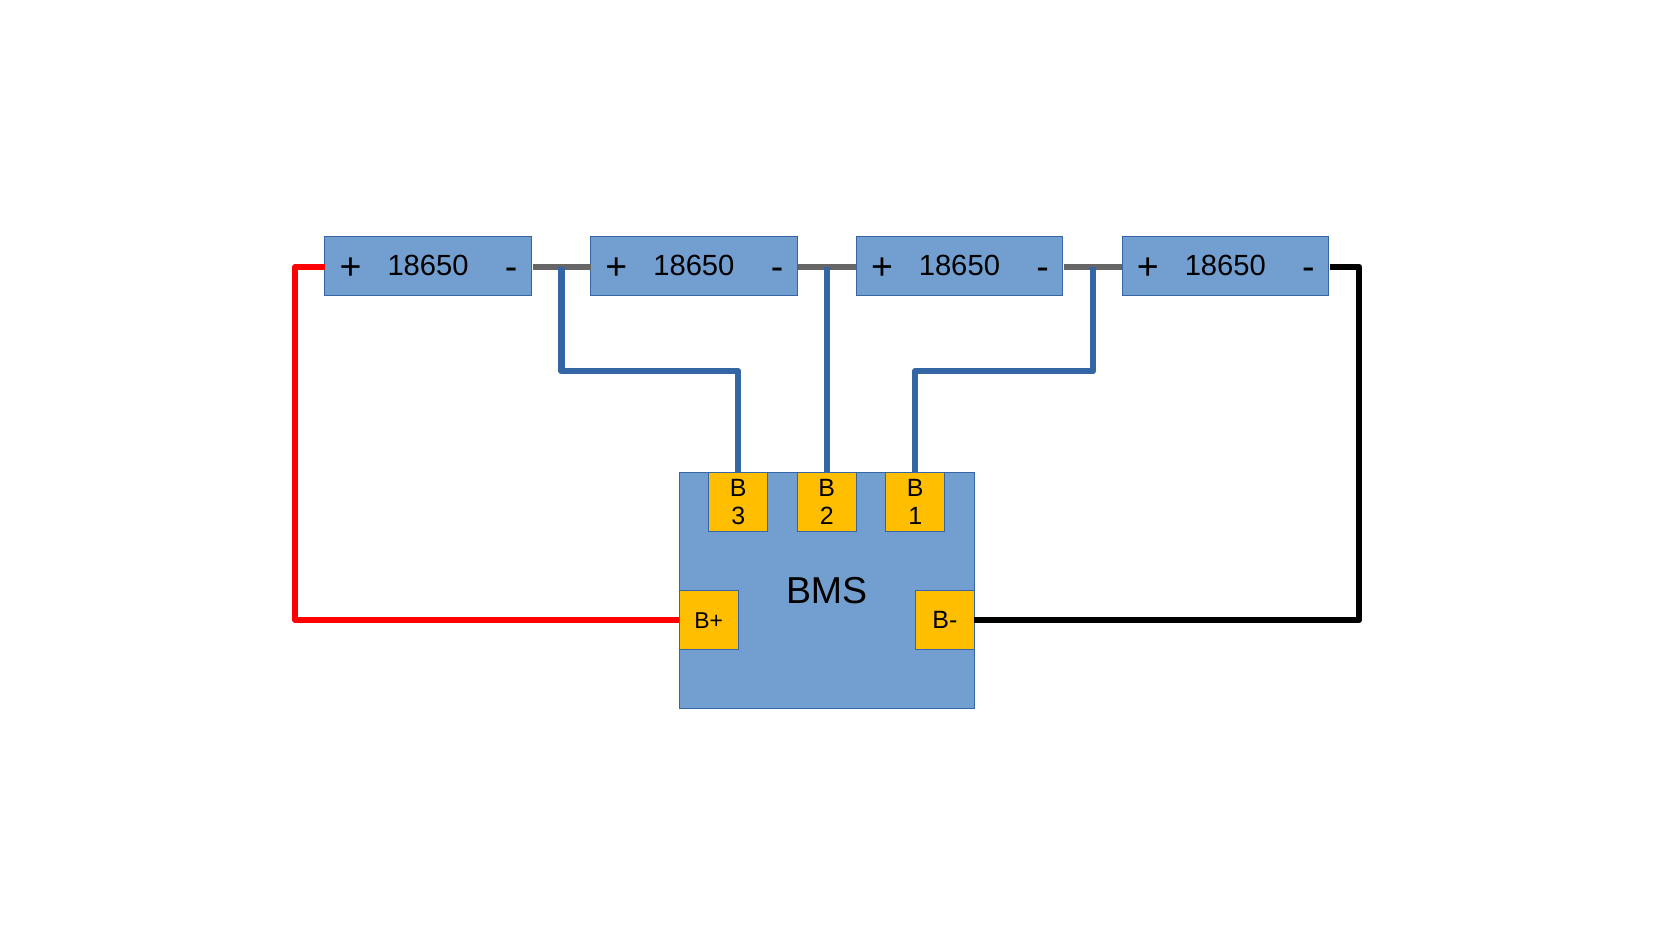

18650
18650
18650
18650
+
-
+
-
+
-
+
-
BMS
B3
B2
B1
B+
B-